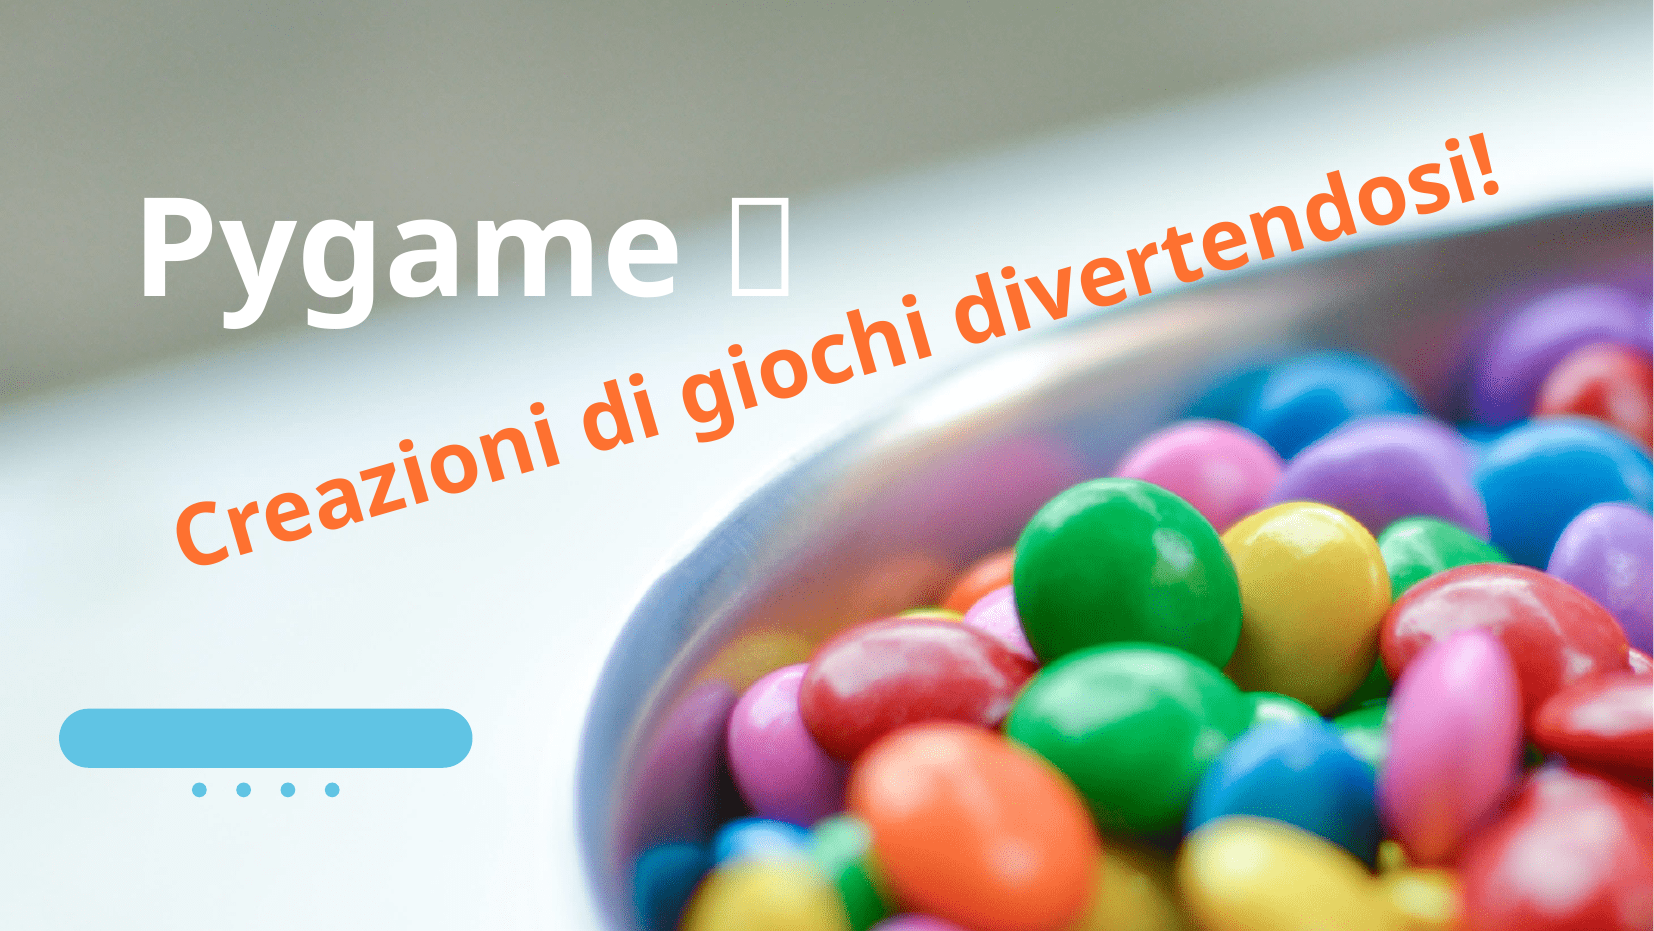

# Pygame 🐍
Creazioni di giochi divertendosi!